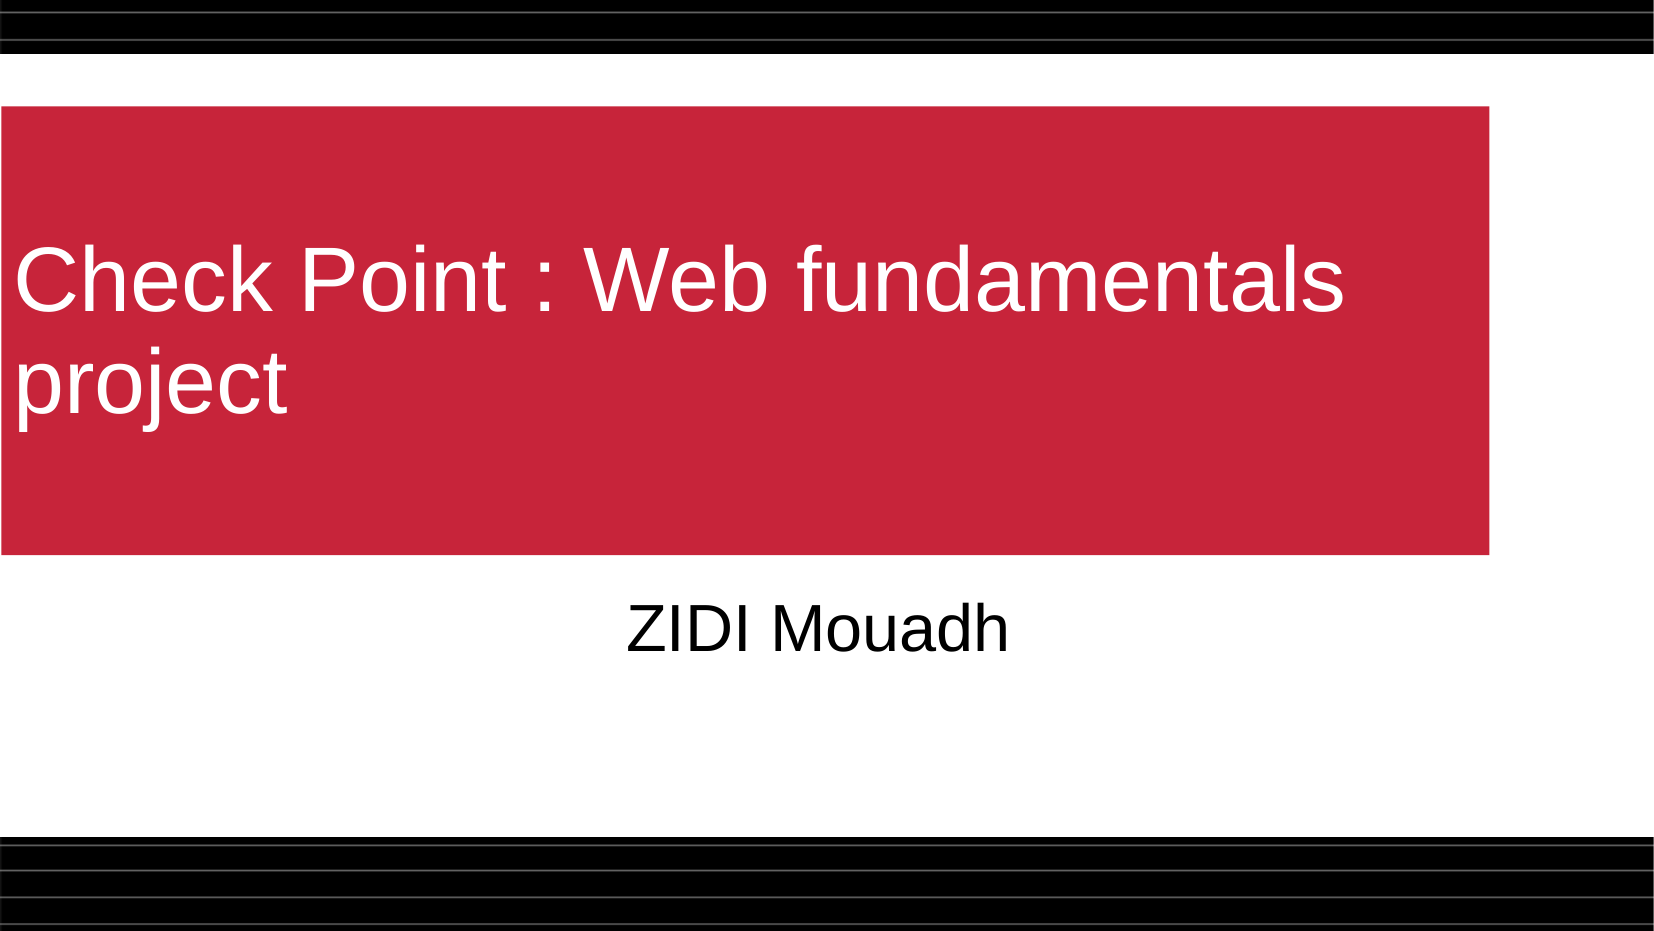

# Check Point : Web fundamentals project
ZIDI Mouadh